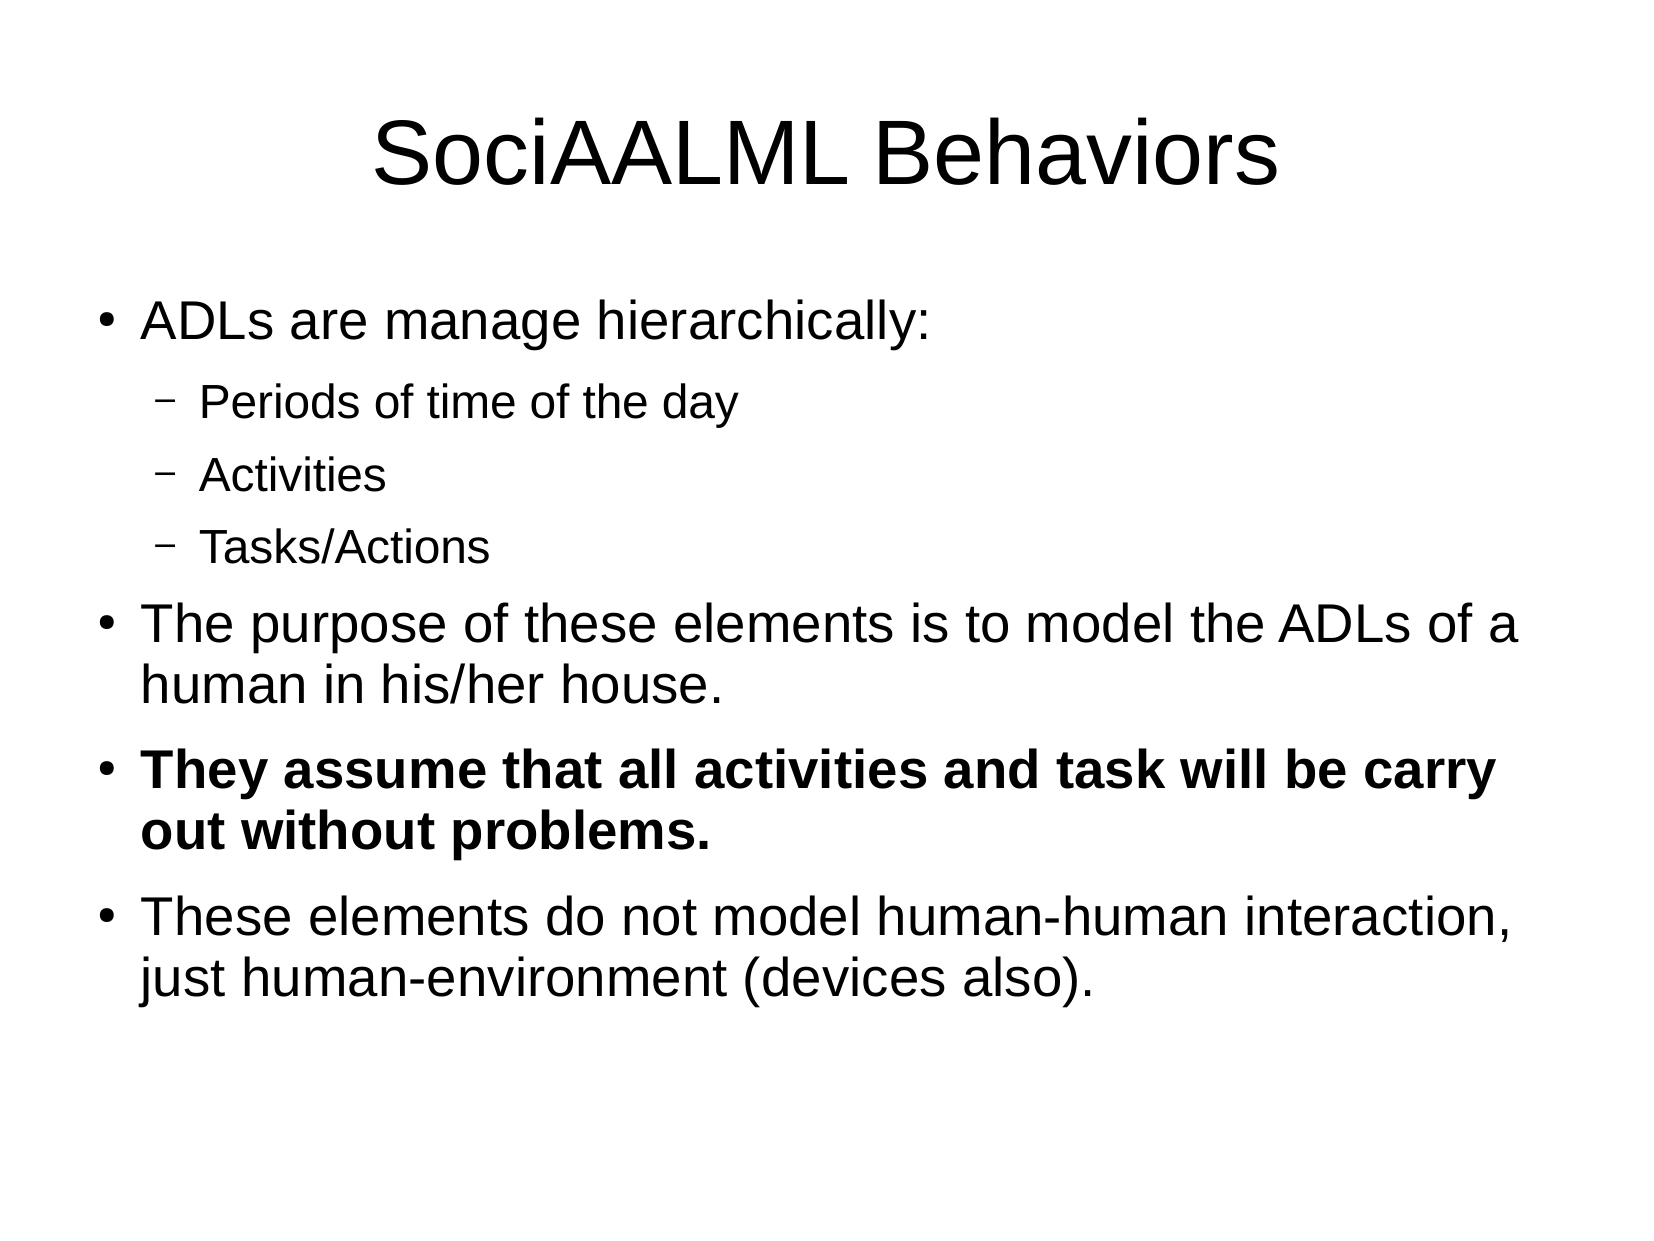

# SociAALML Behaviors
ADLs are manage hierarchically:
Periods of time of the day
Activities
Tasks/Actions
The purpose of these elements is to model the ADLs of a human in his/her house.
They assume that all activities and task will be carry out without problems.
These elements do not model human-human interaction, just human-environment (devices also).